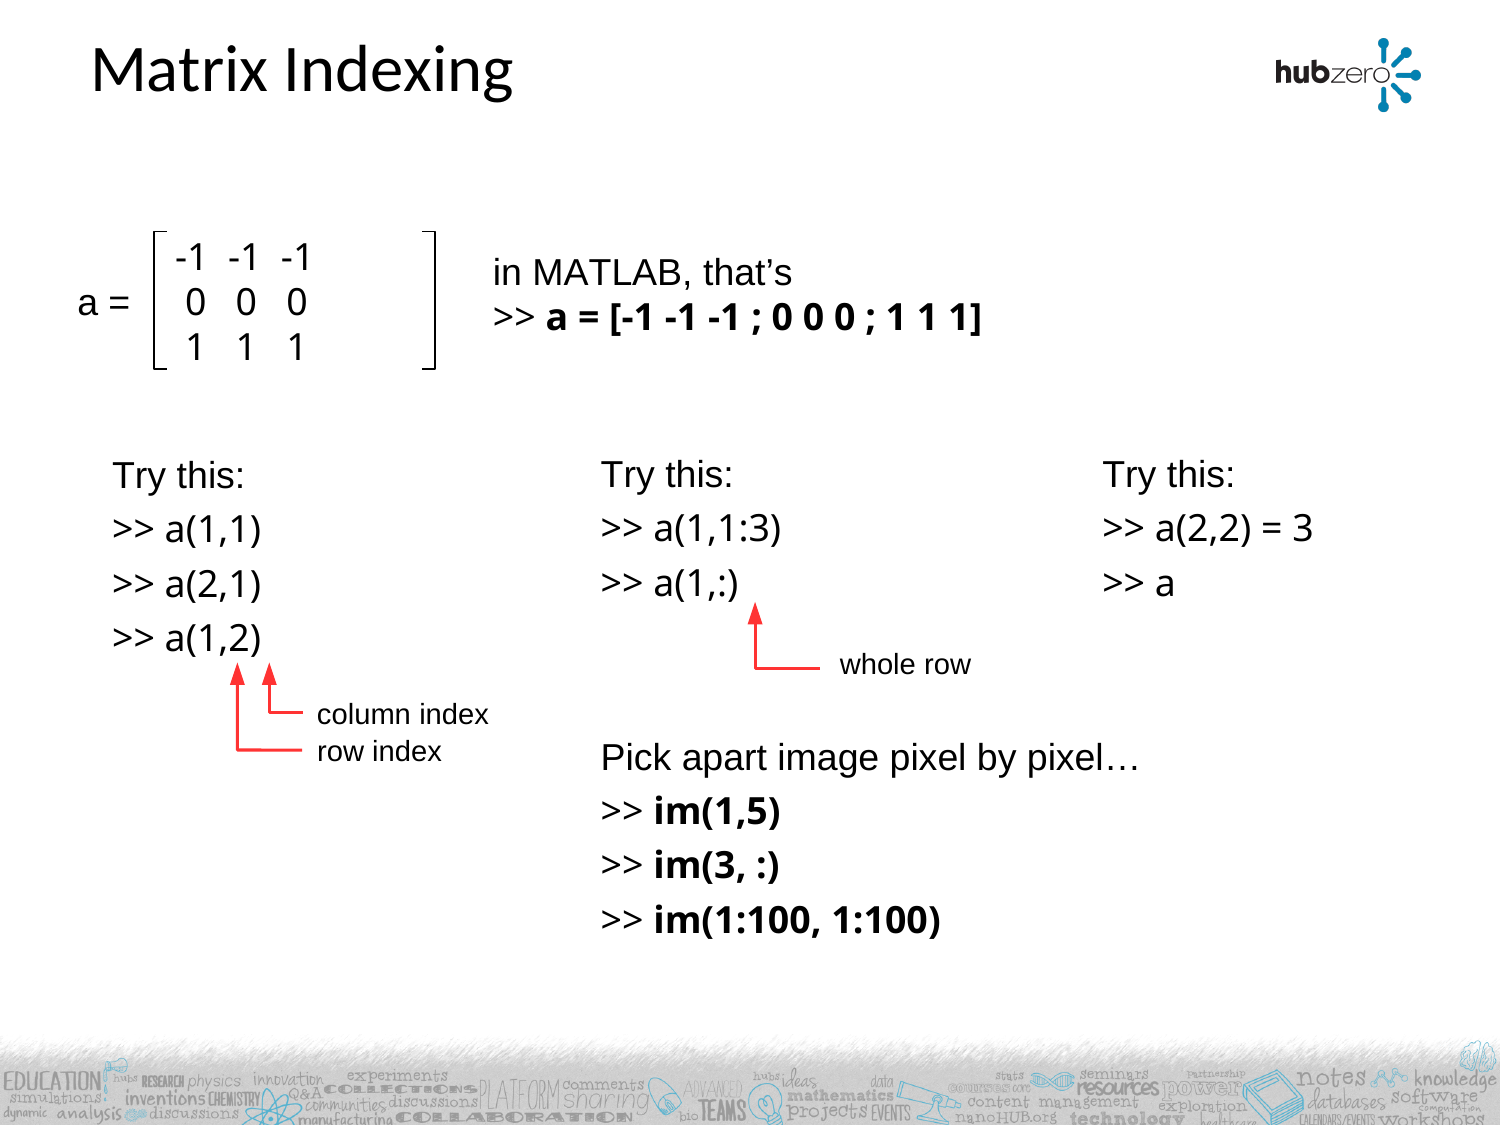

Matrix Indexing
-1 -1 -1
 0 0 0
 1 1 1
a =
in MATLAB, that’s
>> a = [-1 -1 -1 ; 0 0 0 ; 1 1 1]
Try this:
>> a(1,1:3)
>> a(1,:)
Try this:
>> a(2,2) = 3
>> a
Try this:
>> a(1,1)
>> a(2,1)
>> a(1,2)
whole row
column index
row index
Pick apart image pixel by pixel…
>> im(1,5)
>> im(3, :)
>> im(1:100, 1:100)